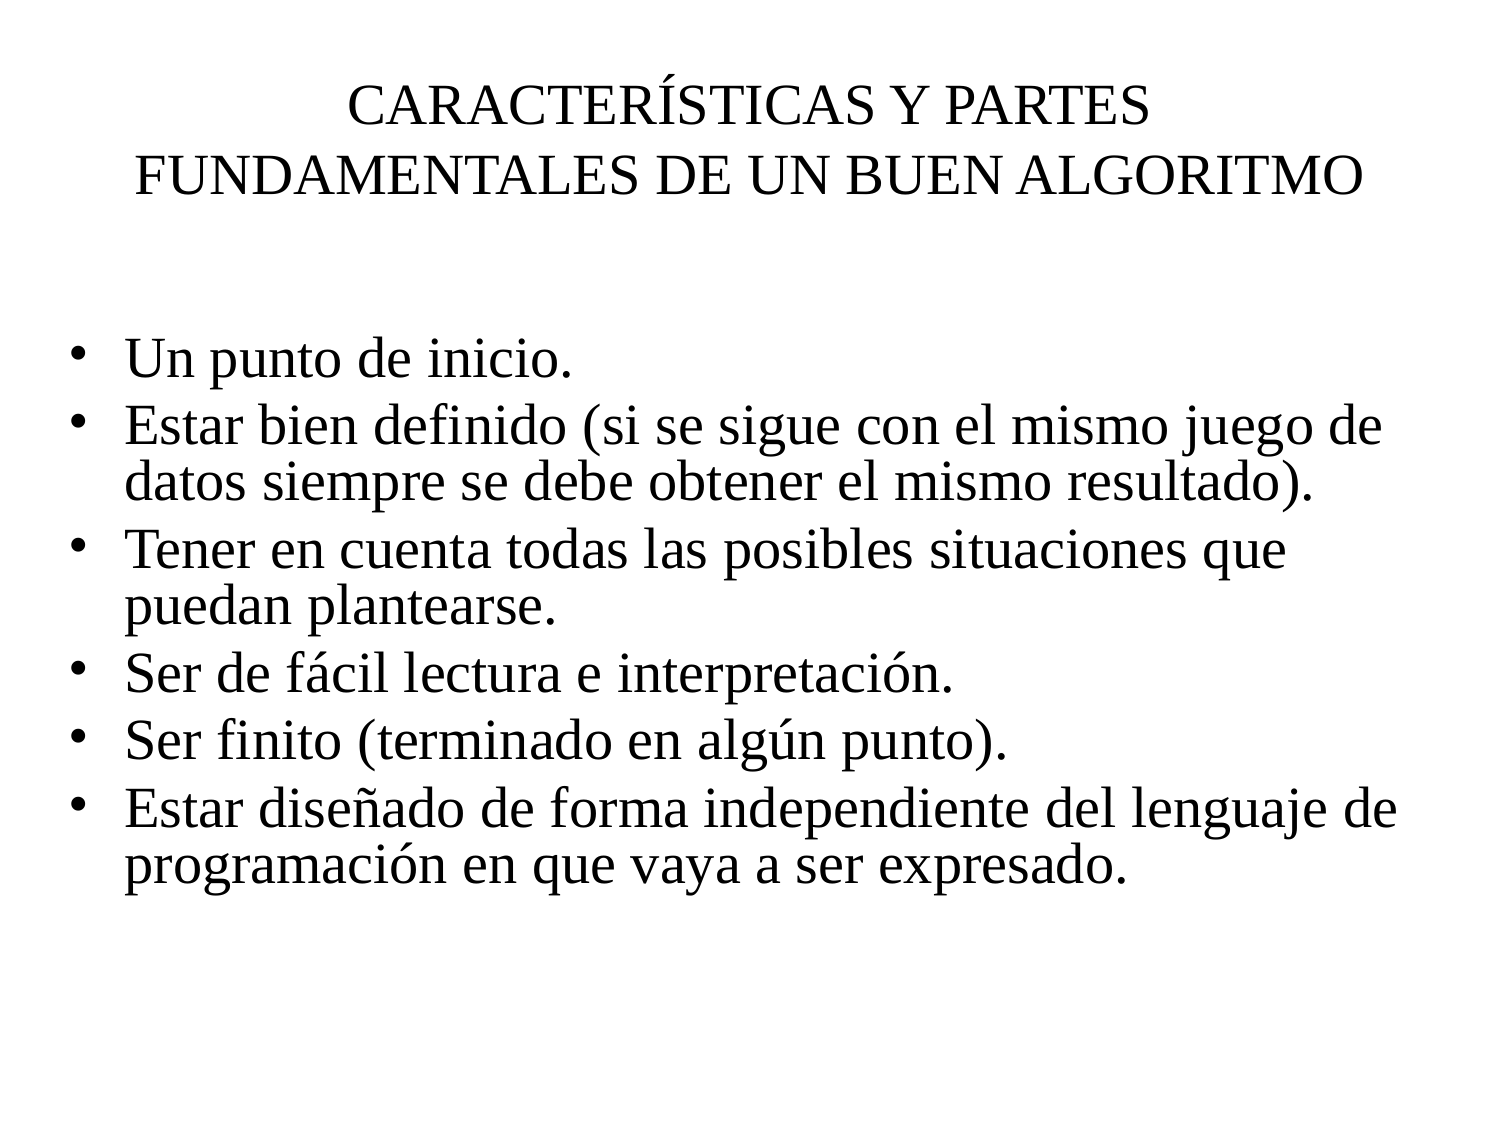

# CARACTERÍSTICAS Y PARTES FUNDAMENTALES DE UN BUEN ALGORITMO
Un punto de inicio.
Estar bien definido (si se sigue con el mismo juego de datos siempre se debe obtener el mismo resultado).
Tener en cuenta todas las posibles situaciones que puedan plantearse.
Ser de fácil lectura e interpretación.
Ser finito (terminado en algún punto).
Estar diseñado de forma independiente del lenguaje de programación en que vaya a ser expresado.